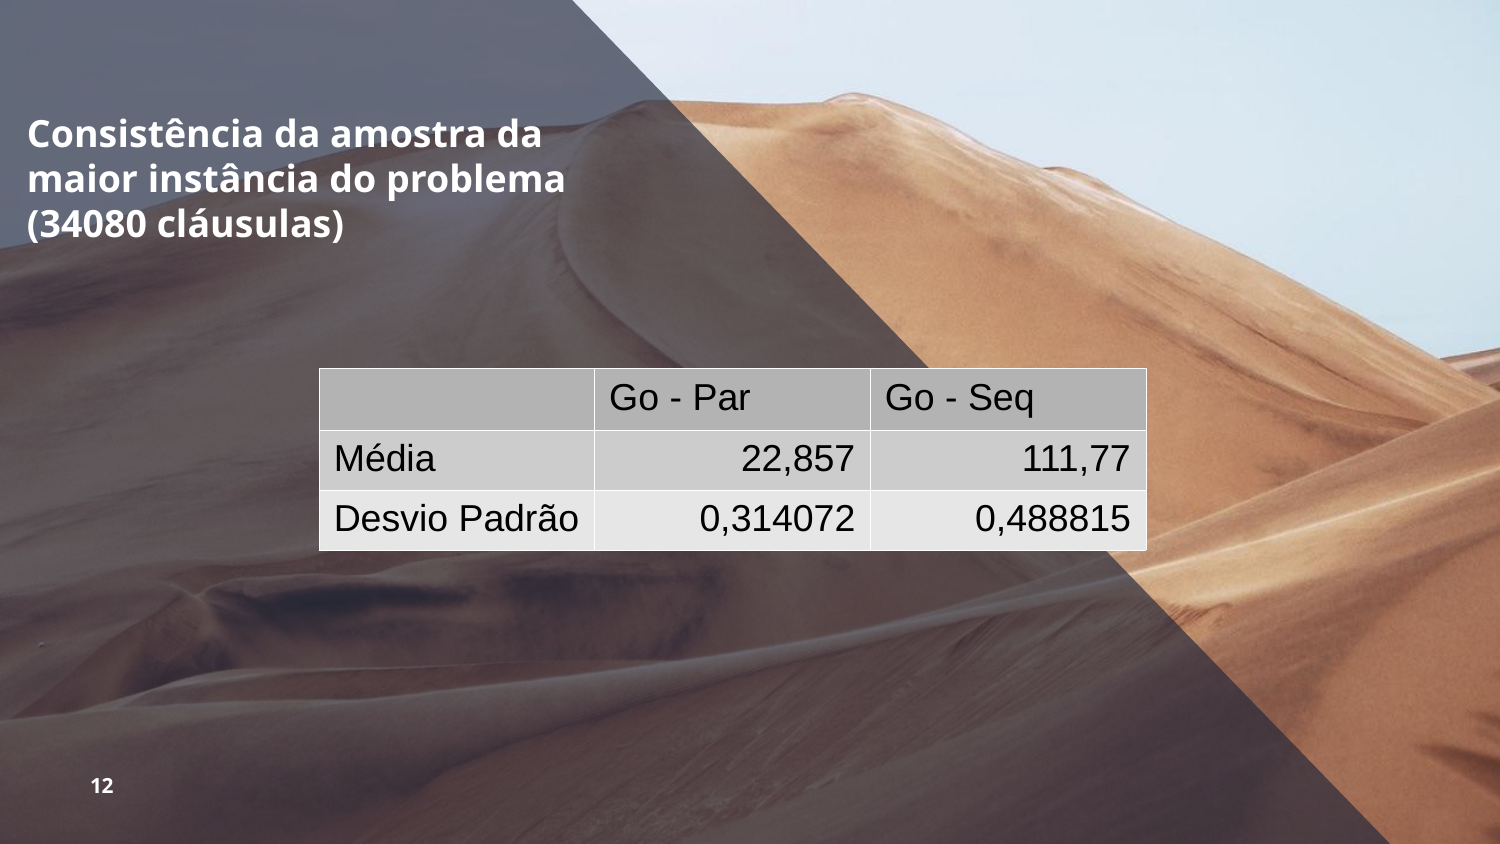

# Consistência da amostra da maior instância do problema (34080 cláusulas)
| | Go - Par | Go - Seq |
| --- | --- | --- |
| Média | 22,857 | 111,77 |
| Desvio Padrão | 0,314072 | 0,488815 |